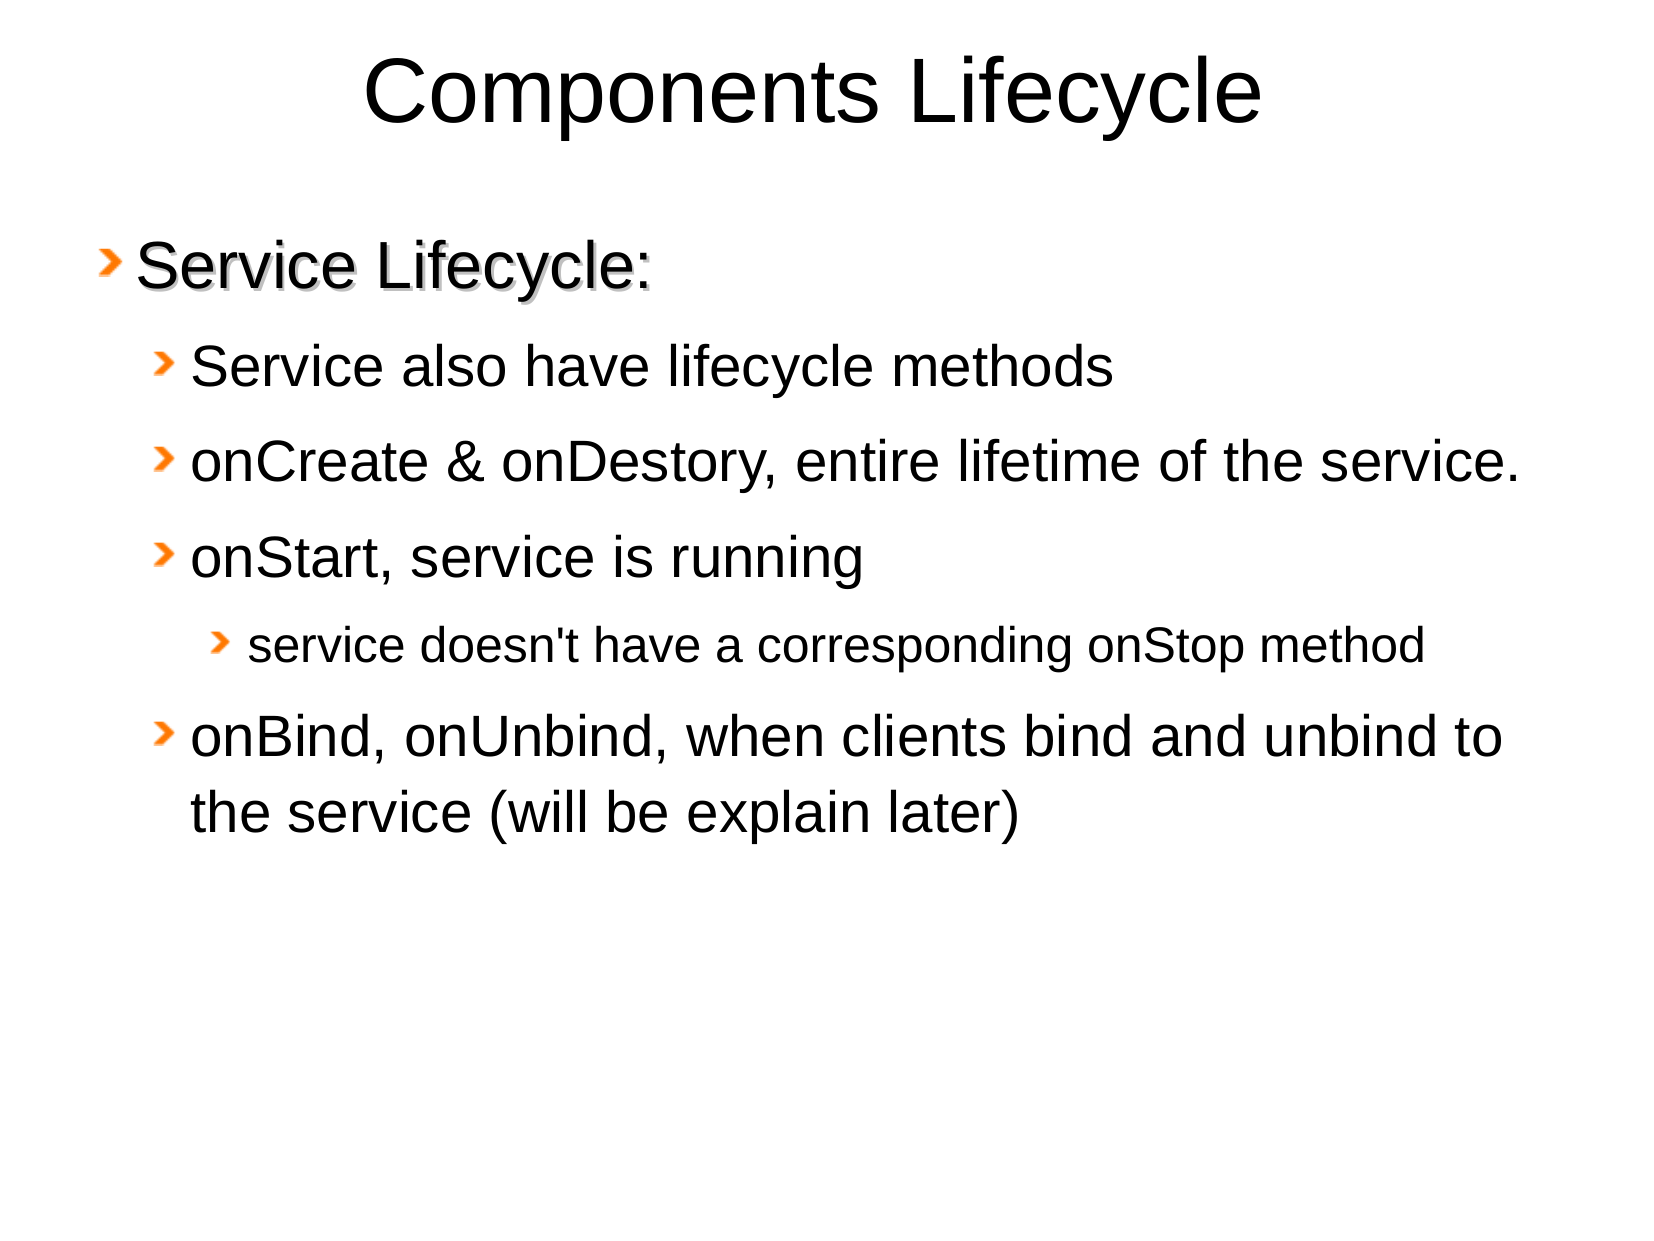

# Components Lifecycle
Service Lifecycle:
Service also have lifecycle methods
onCreate & onDestory, entire lifetime of the service.
onStart, service is running
service doesn't have a corresponding onStop method
onBind, onUnbind, when clients bind and unbind to the service (will be explain later)